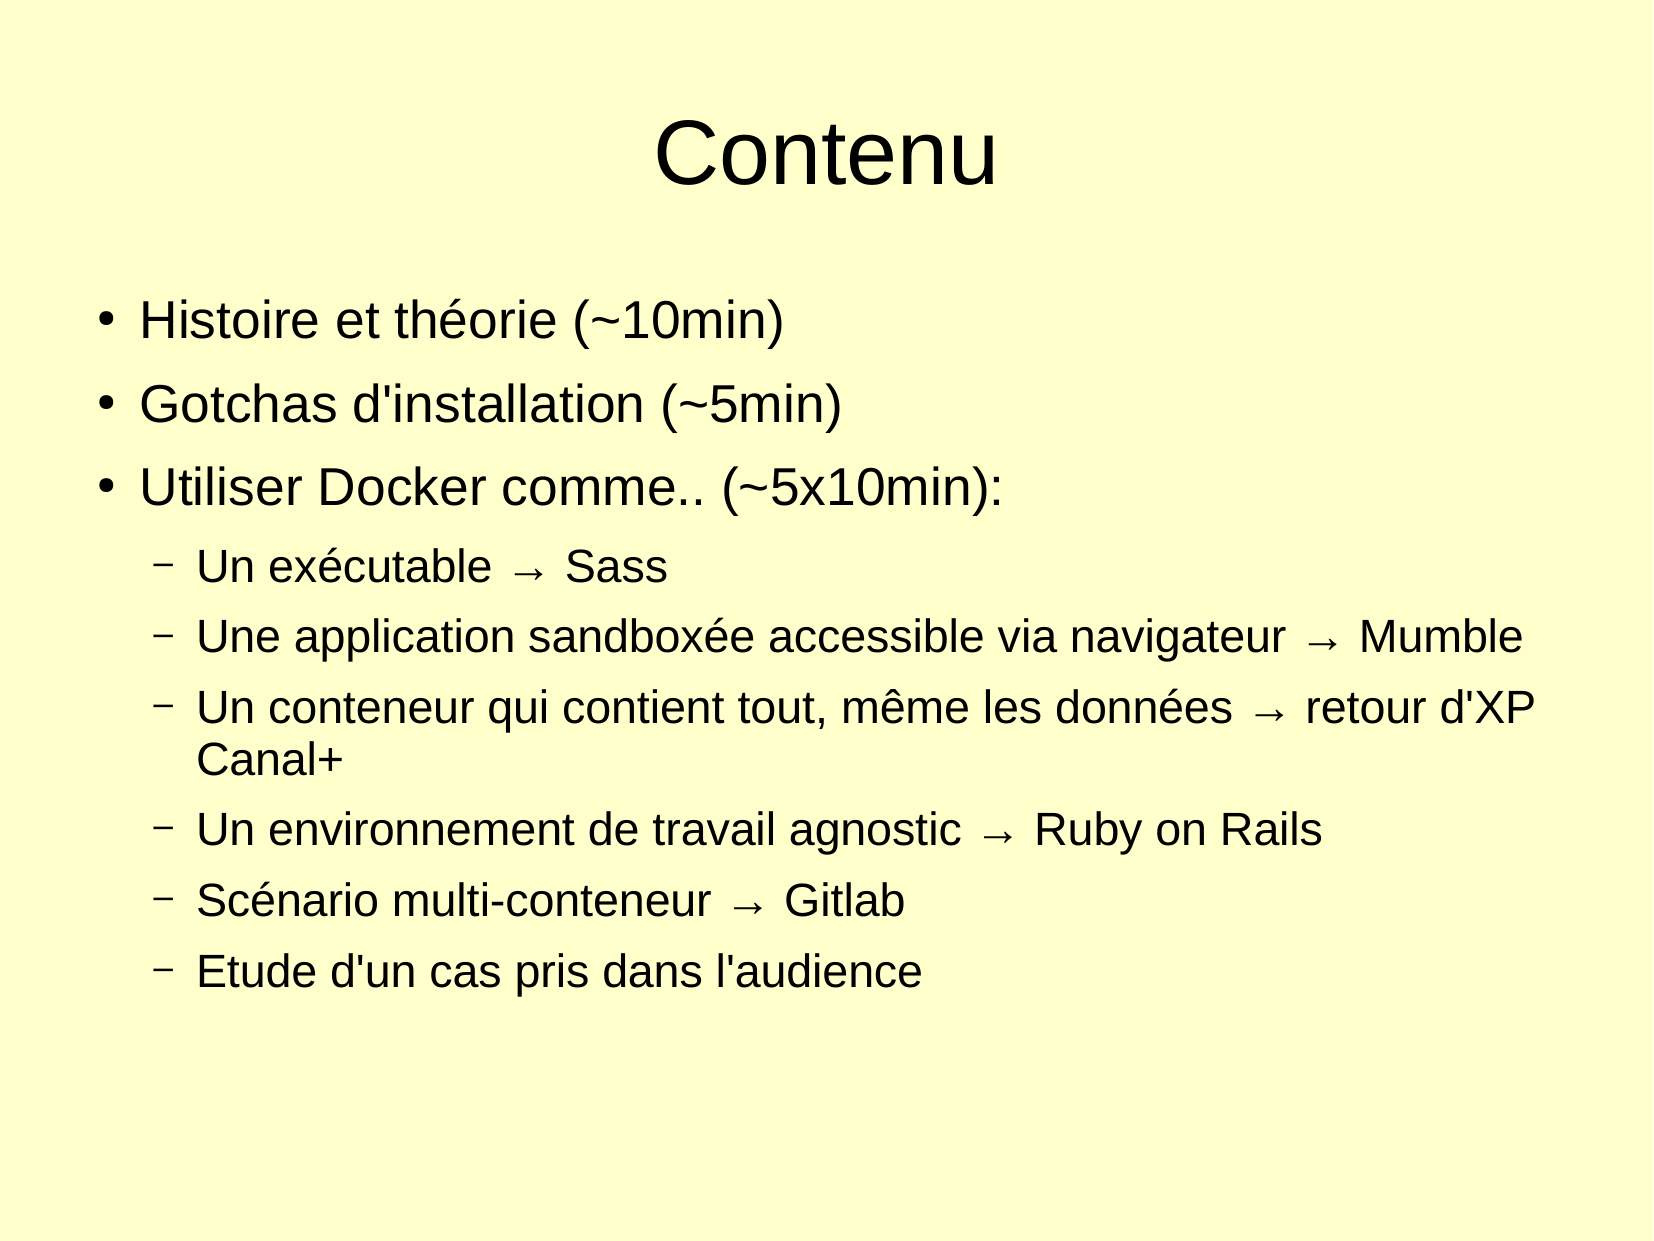

# Contenu
Histoire et théorie (~10min)
Gotchas d'installation (~5min)
Utiliser Docker comme.. (~5x10min):
Un exécutable → Sass
Une application sandboxée accessible via navigateur → Mumble
Un conteneur qui contient tout, même les données → retour d'XP Canal+
Un environnement de travail agnostic → Ruby on Rails
Scénario multi-conteneur → Gitlab
Etude d'un cas pris dans l'audience